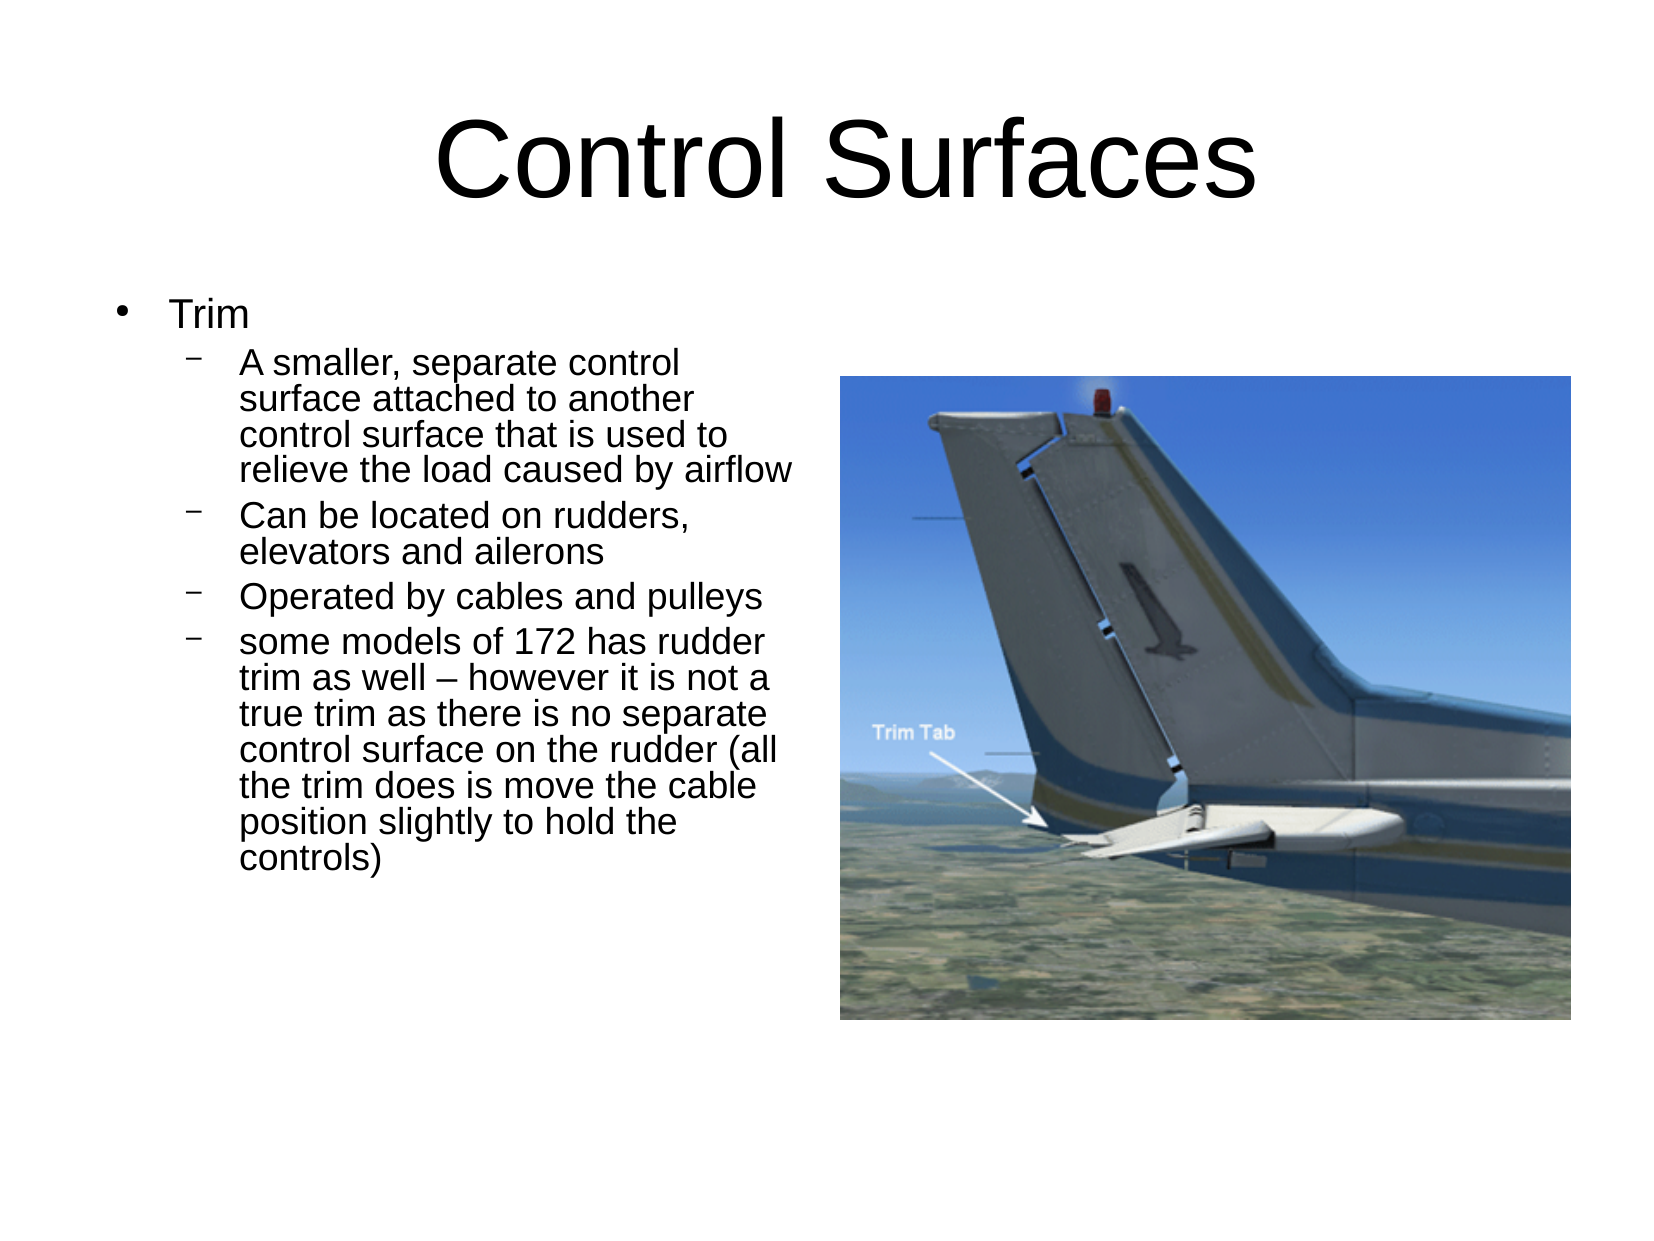

# Control Surfaces
Trim
A smaller, separate control surface attached to another control surface that is used to relieve the load caused by airflow
Can be located on rudders, elevators and ailerons
Operated by cables and pulleys
some models of 172 has rudder trim as well – however it is not a true trim as there is no separate control surface on the rudder (all the trim does is move the cable position slightly to hold the controls)